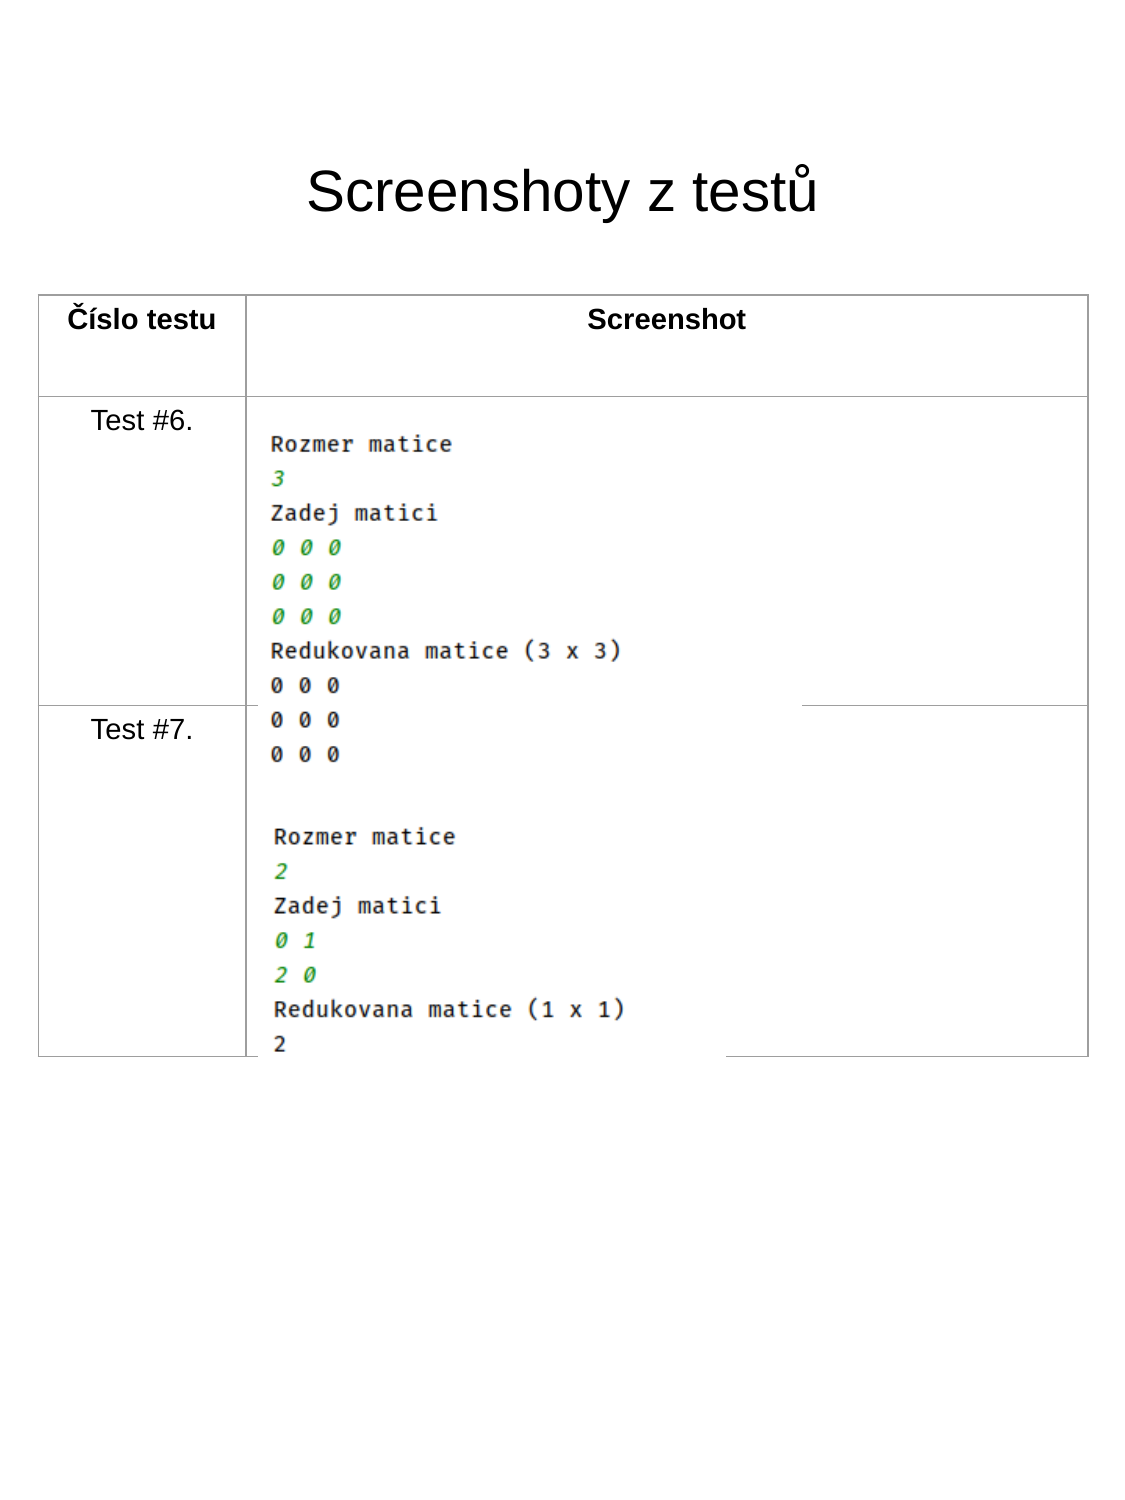

Screenshoty z testů
| Číslo testu | Screenshot |
| --- | --- |
| Test #6. | |
| Test #7. | |